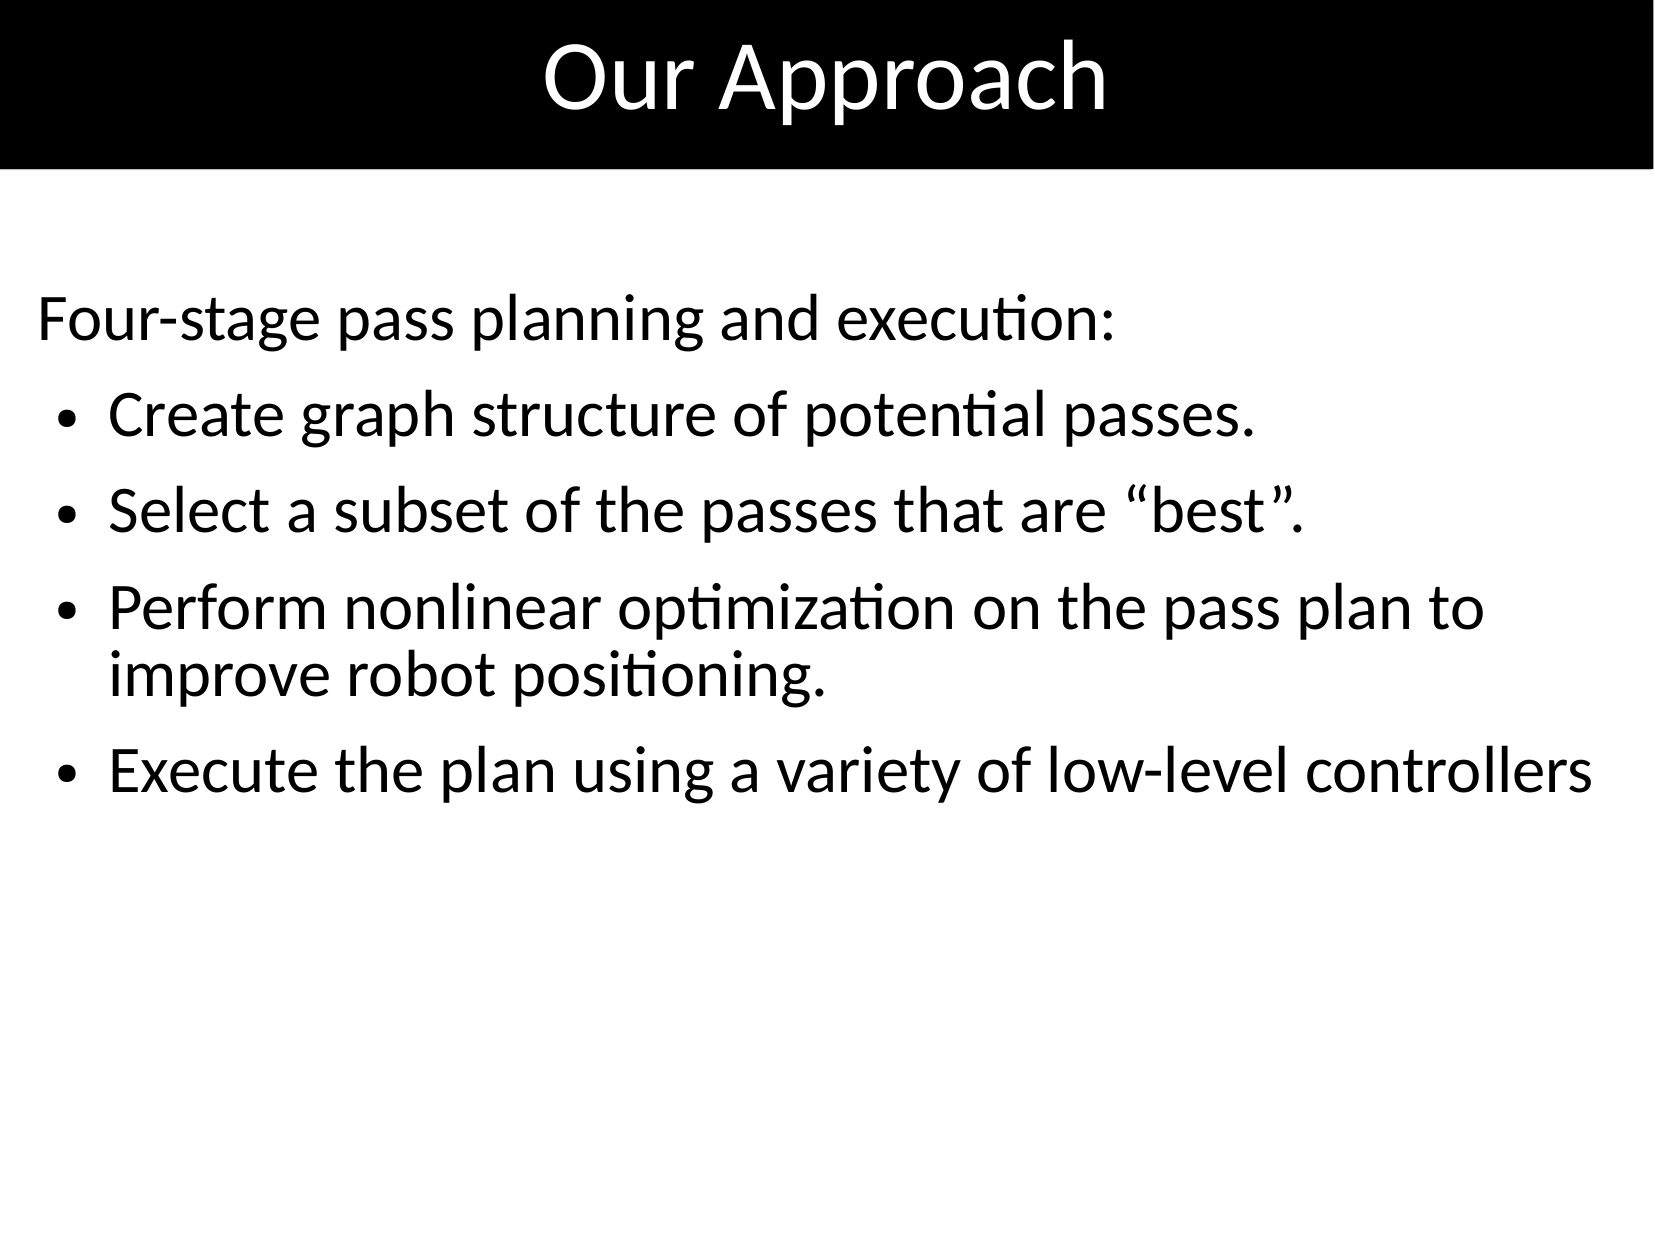

Our Approach
# Four-stage pass planning and execution:
Create graph structure of potential passes.
Select a subset of the passes that are “best”.
Perform nonlinear optimization on the pass plan to improve robot positioning.
Execute the plan using a variety of low-level controllers